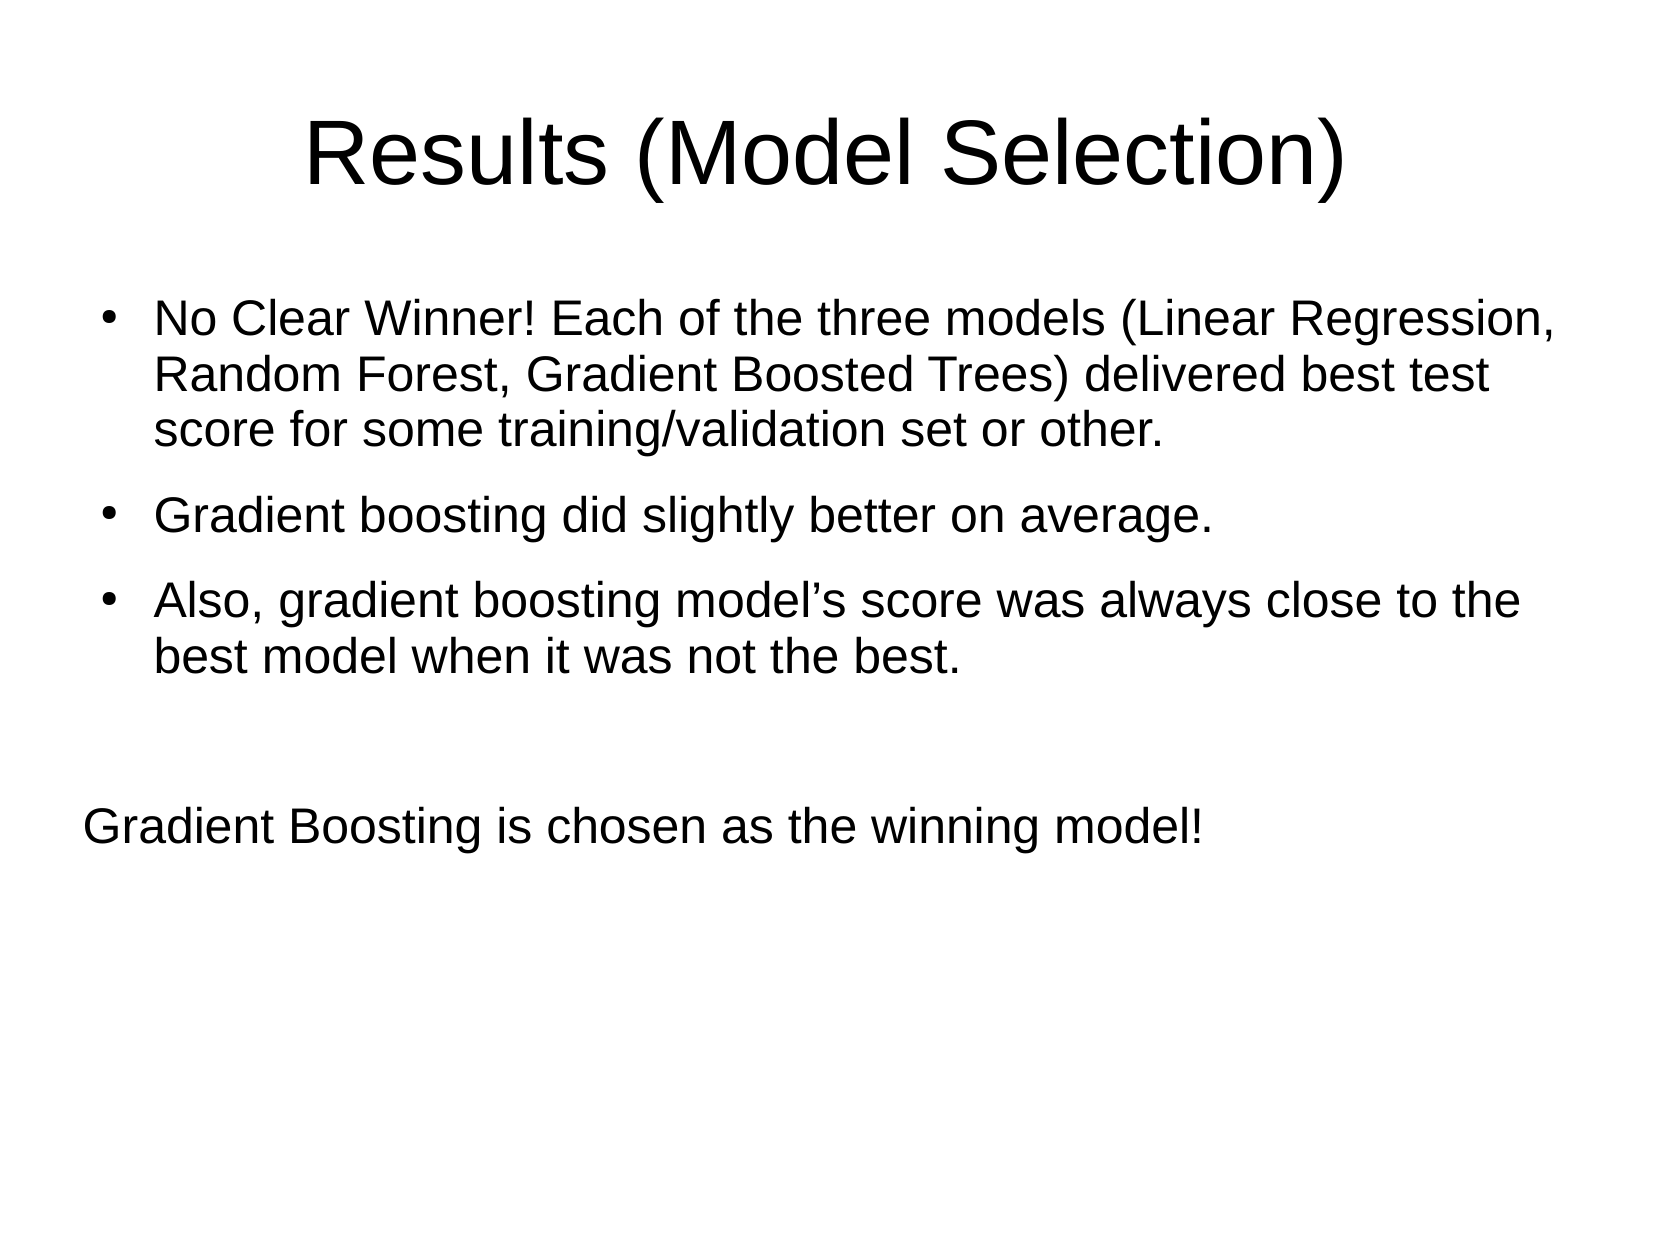

# Results (Model Selection)
No Clear Winner! Each of the three models (Linear Regression, Random Forest, Gradient Boosted Trees) delivered best test score for some training/validation set or other.
Gradient boosting did slightly better on average.
Also, gradient boosting model’s score was always close to the best model when it was not the best.
Gradient Boosting is chosen as the winning model!